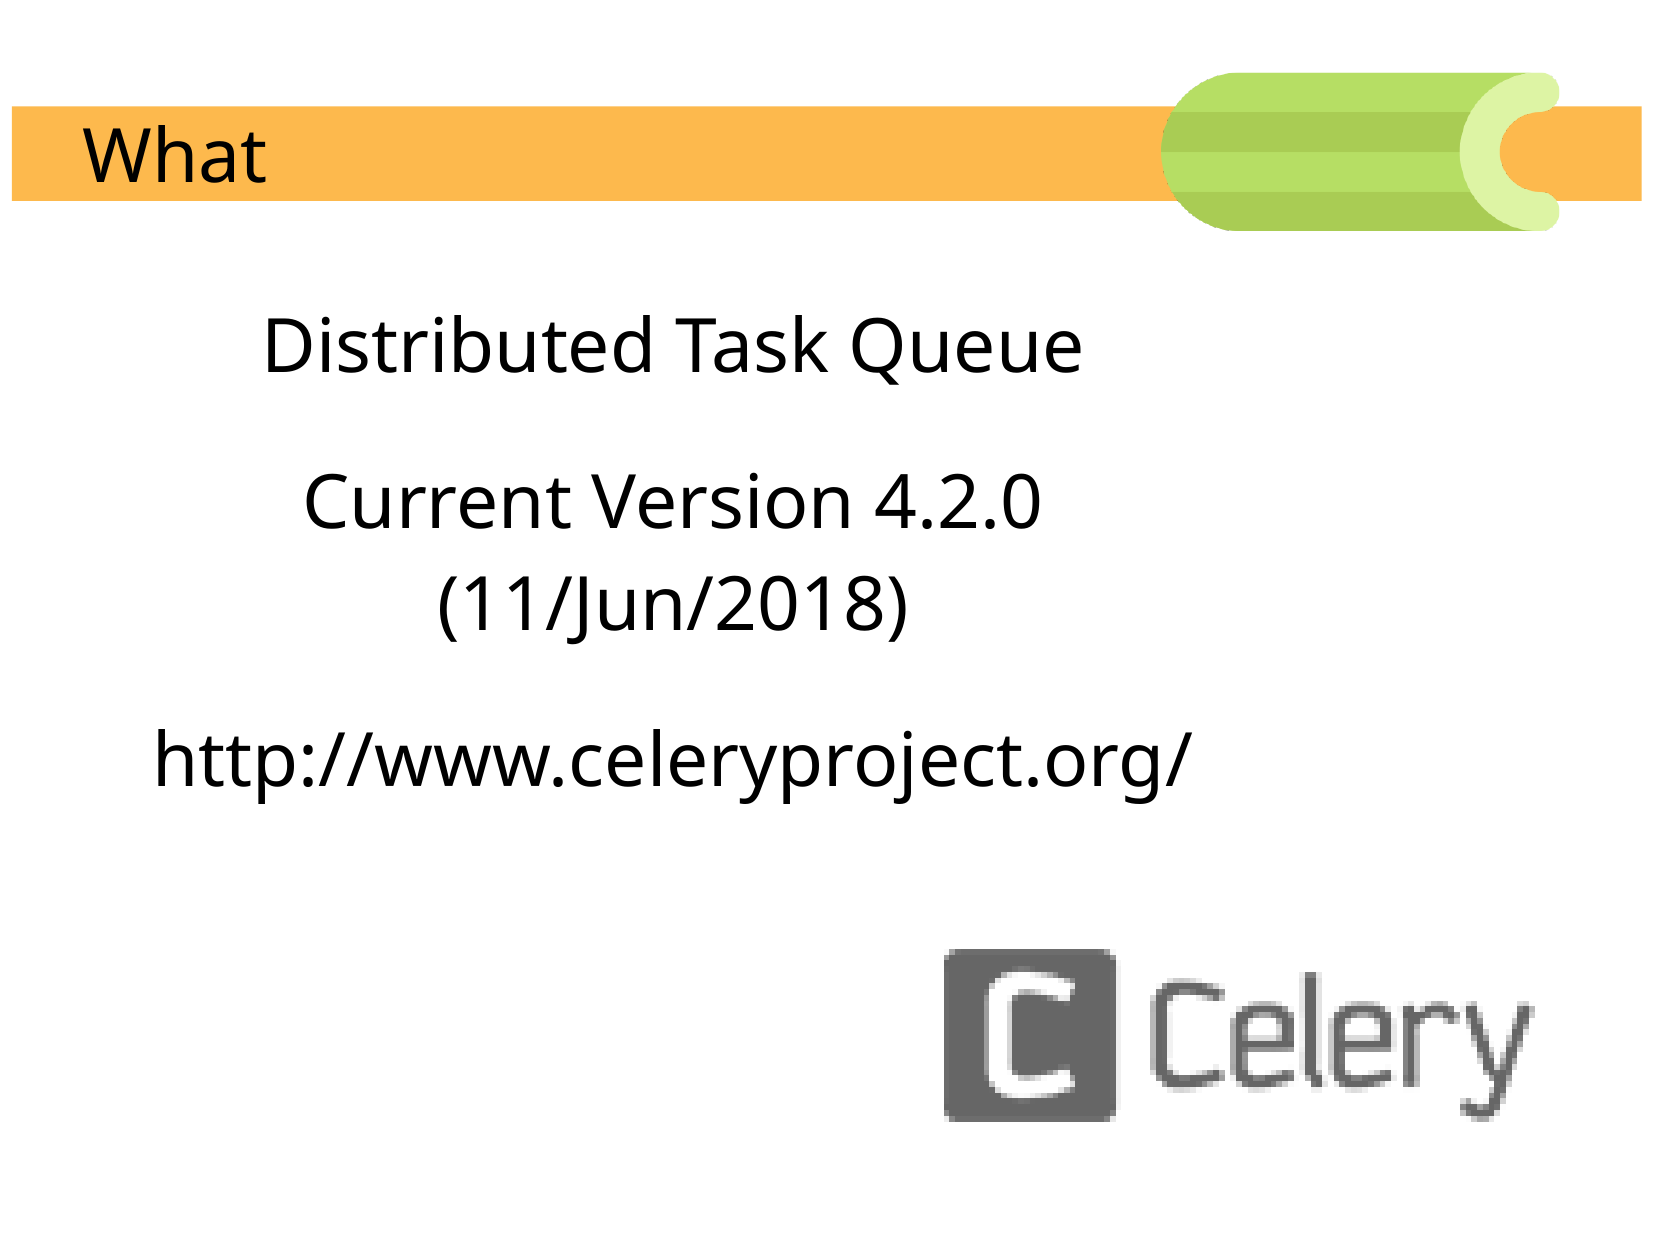

# What
Distributed Task Queue
Current Version 4.2.0 (11/Jun/2018)
http://www.celeryproject.org/